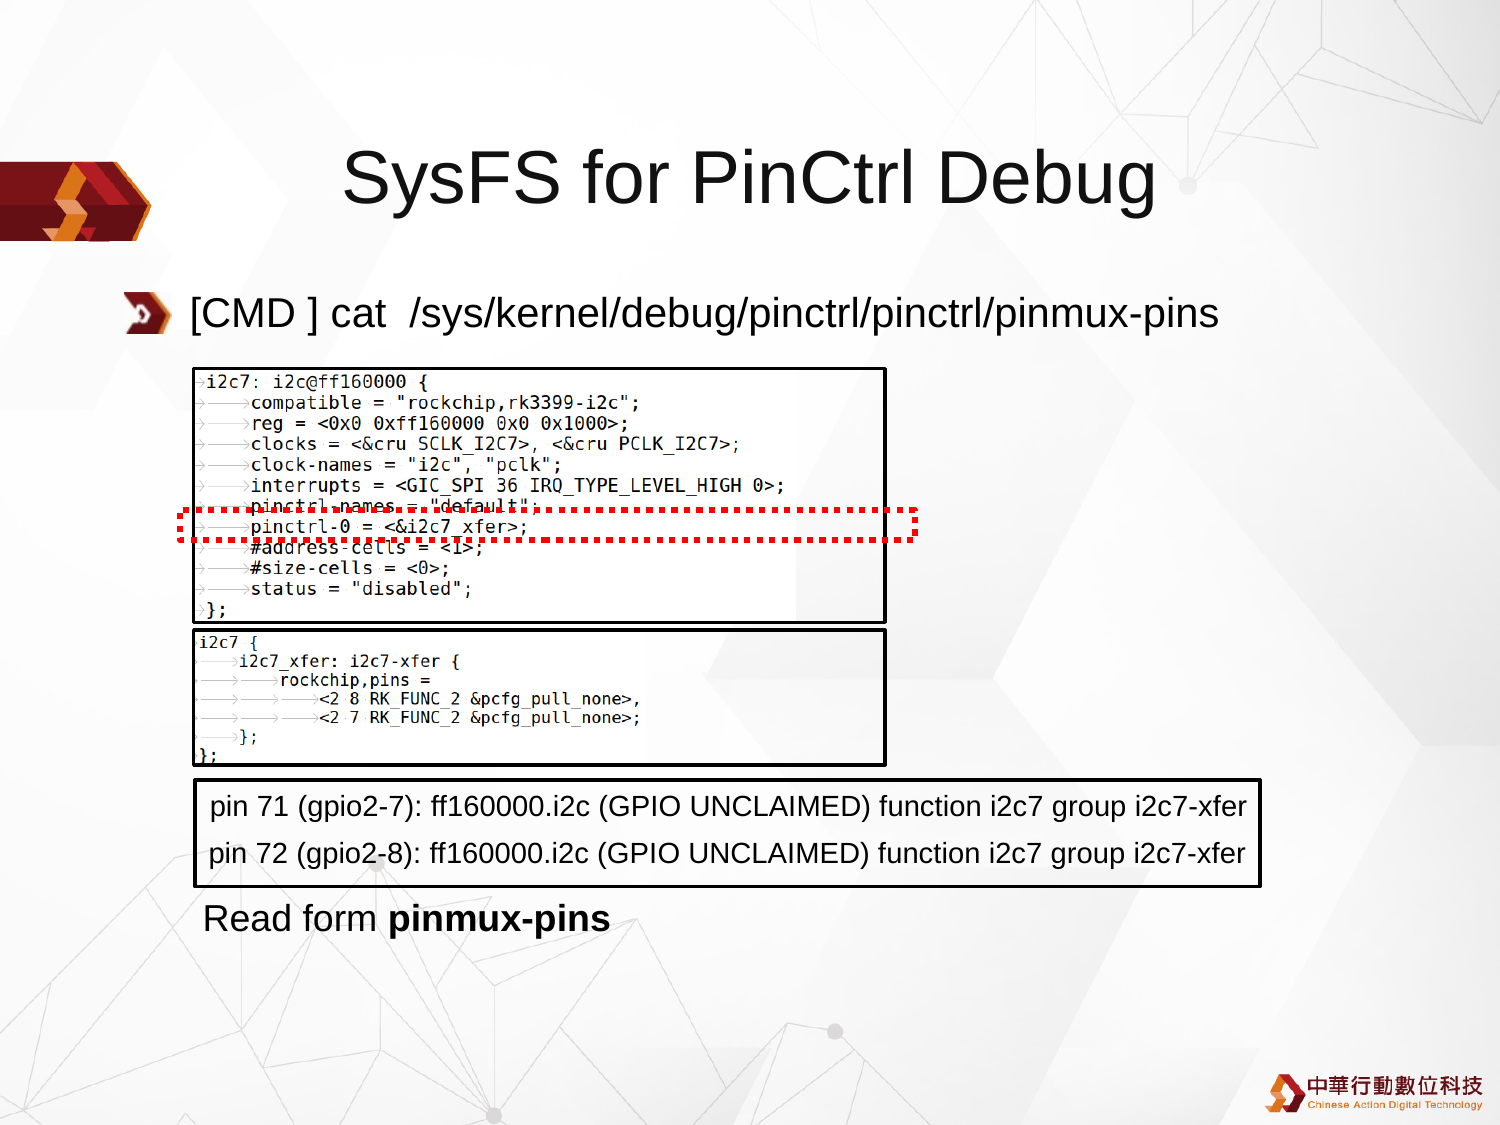

# SysFS for PinCtrl Debug
 [CMD ] cat /sys/kernel/debug/pinctrl/pinctrl/pinmux-pins
pin 71 (gpio2-7): ff160000.i2c (GPIO UNCLAIMED) function i2c7 group i2c7-xfer
pin 72 (gpio2-8): ff160000.i2c (GPIO UNCLAIMED) function i2c7 group i2c7-xfer
Read form pinmux-pins